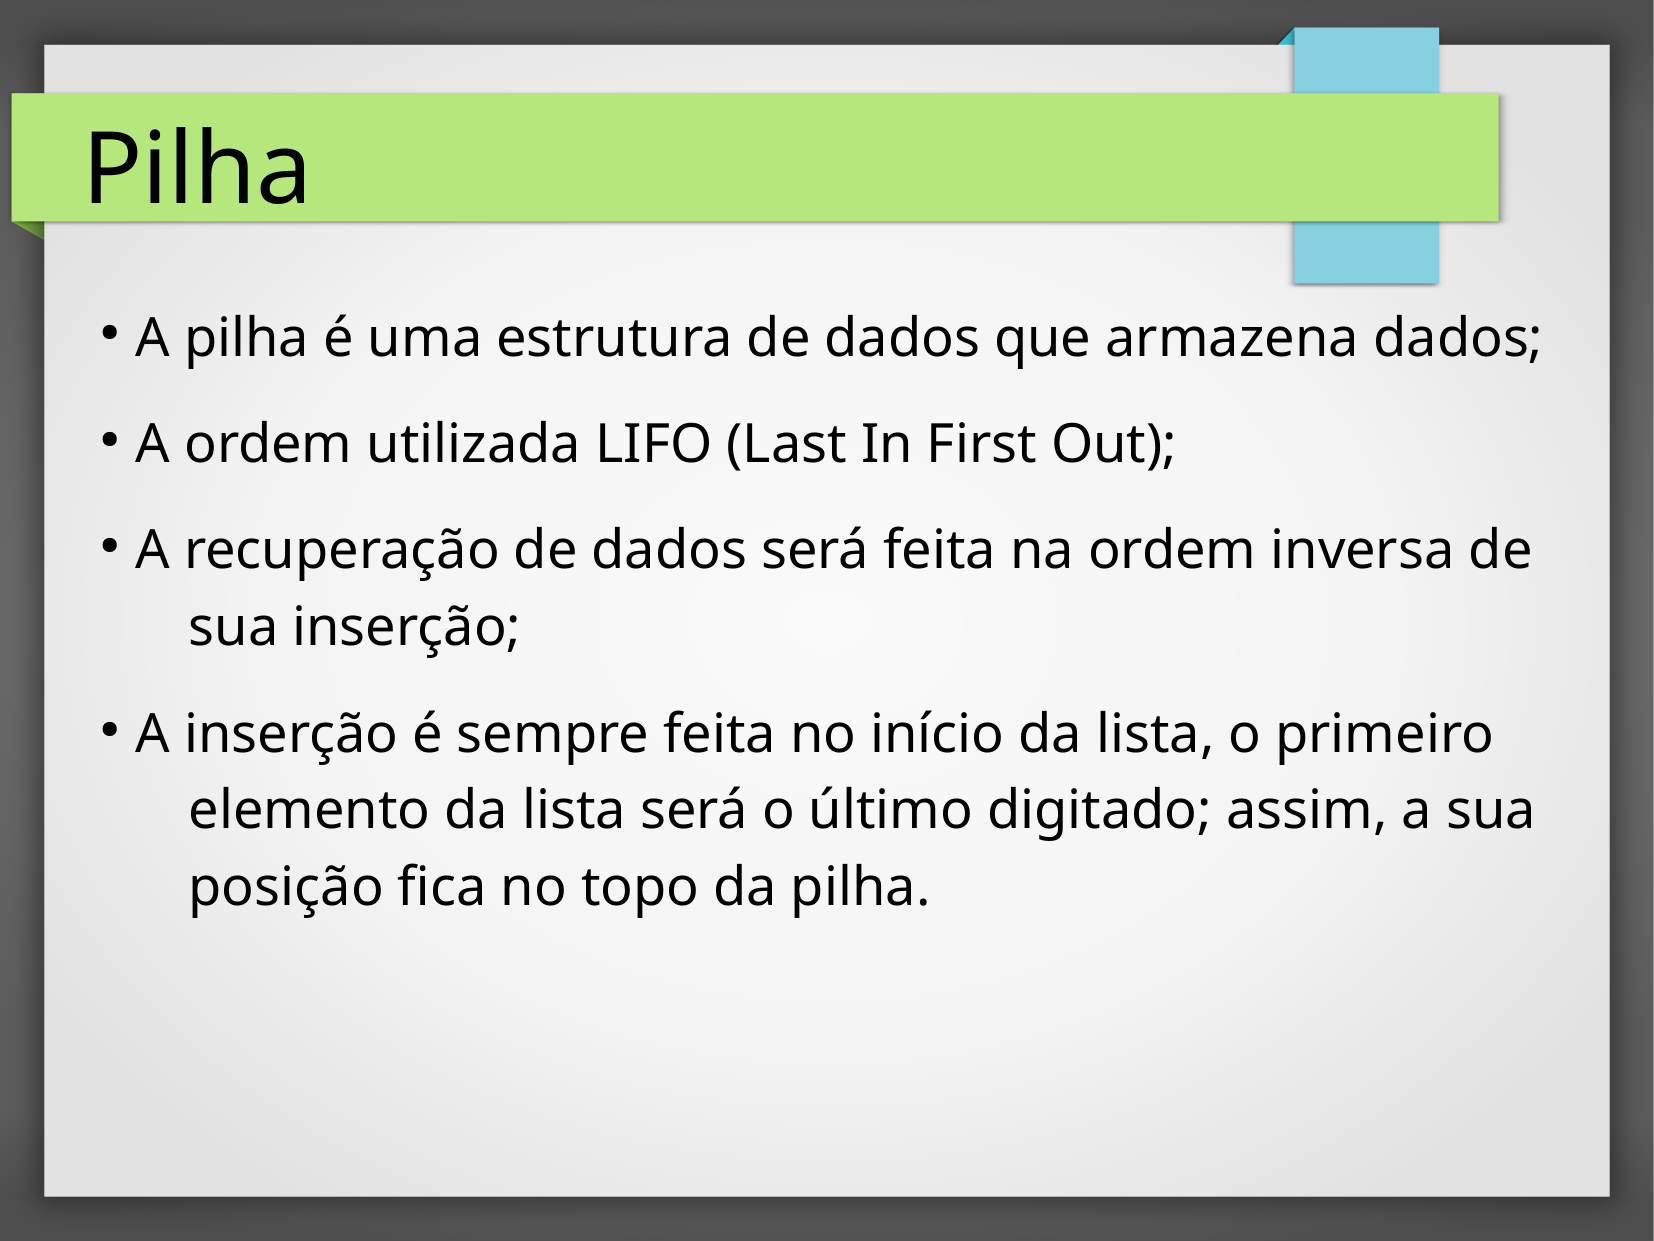

# Pilha
A pilha é uma estrutura de dados que armazena dados;
A ordem utilizada LIFO (Last In First Out);
A recuperação de dados será feita na ordem inversa de sua inserção;
A inserção é sempre feita no início da lista, o primeiro elemento da lista será o último digitado; assim, a sua posição fica no topo da pilha.